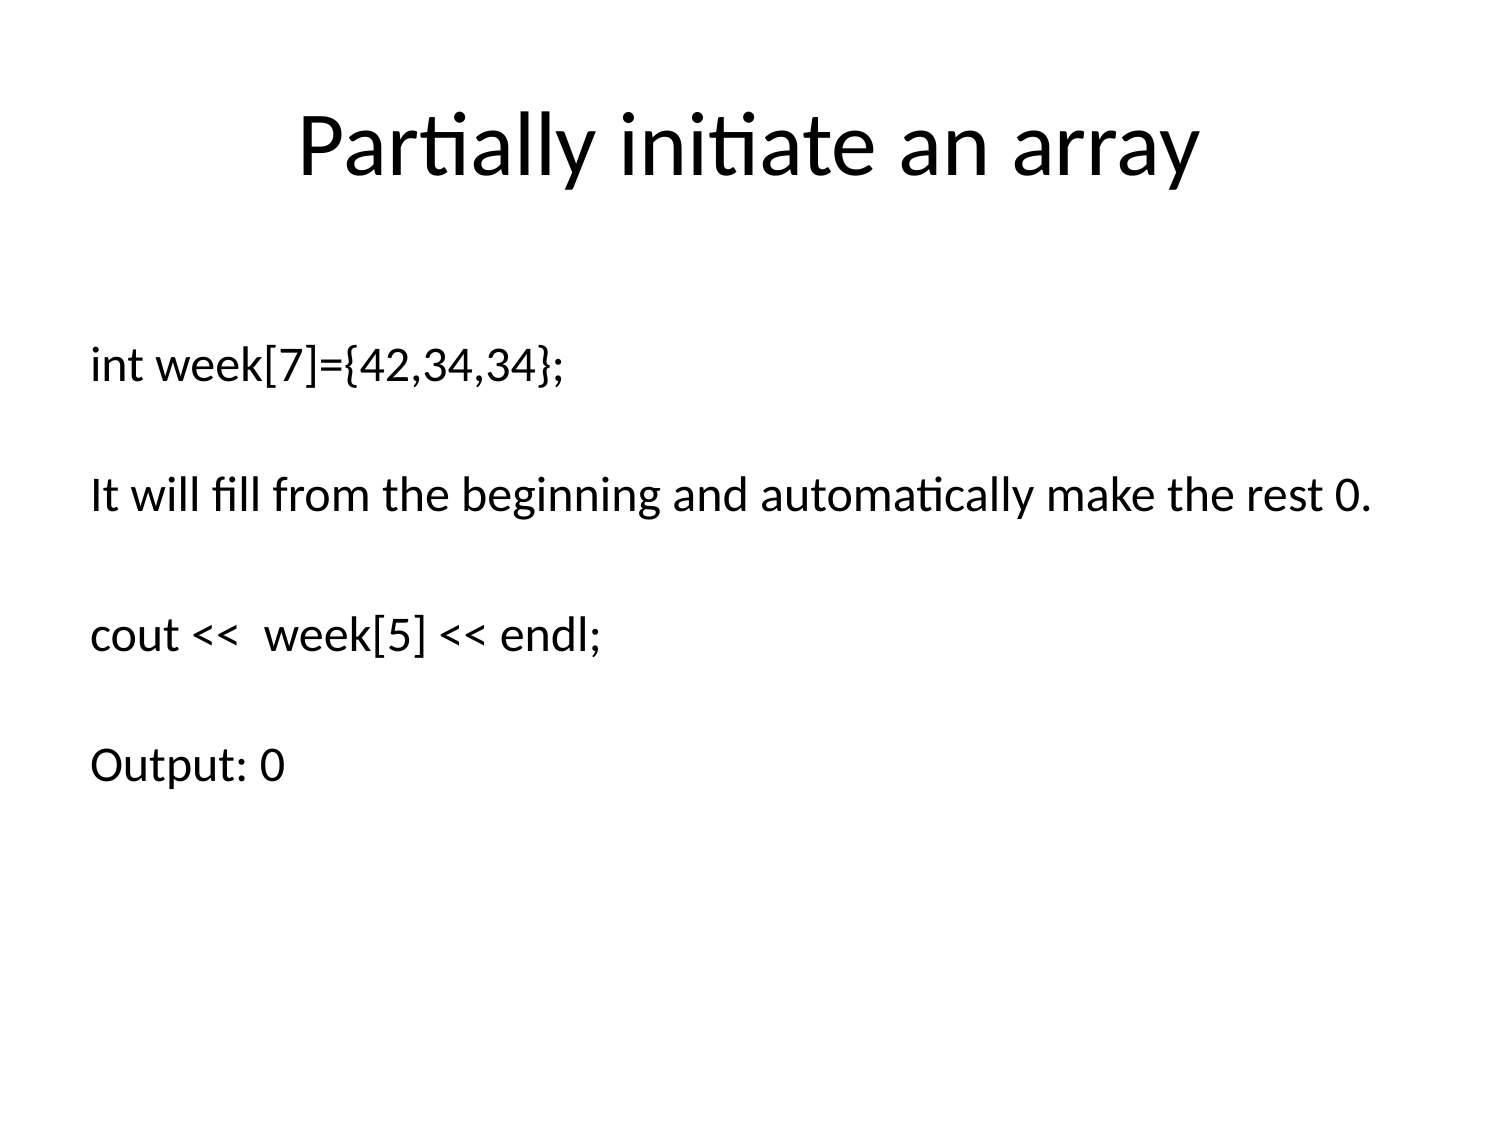

# Partially initiate an array
int week[7]={42,34,34};
It will fill from the beginning and automatically make the rest 0.
cout << week[5] << endl;
Output: 0